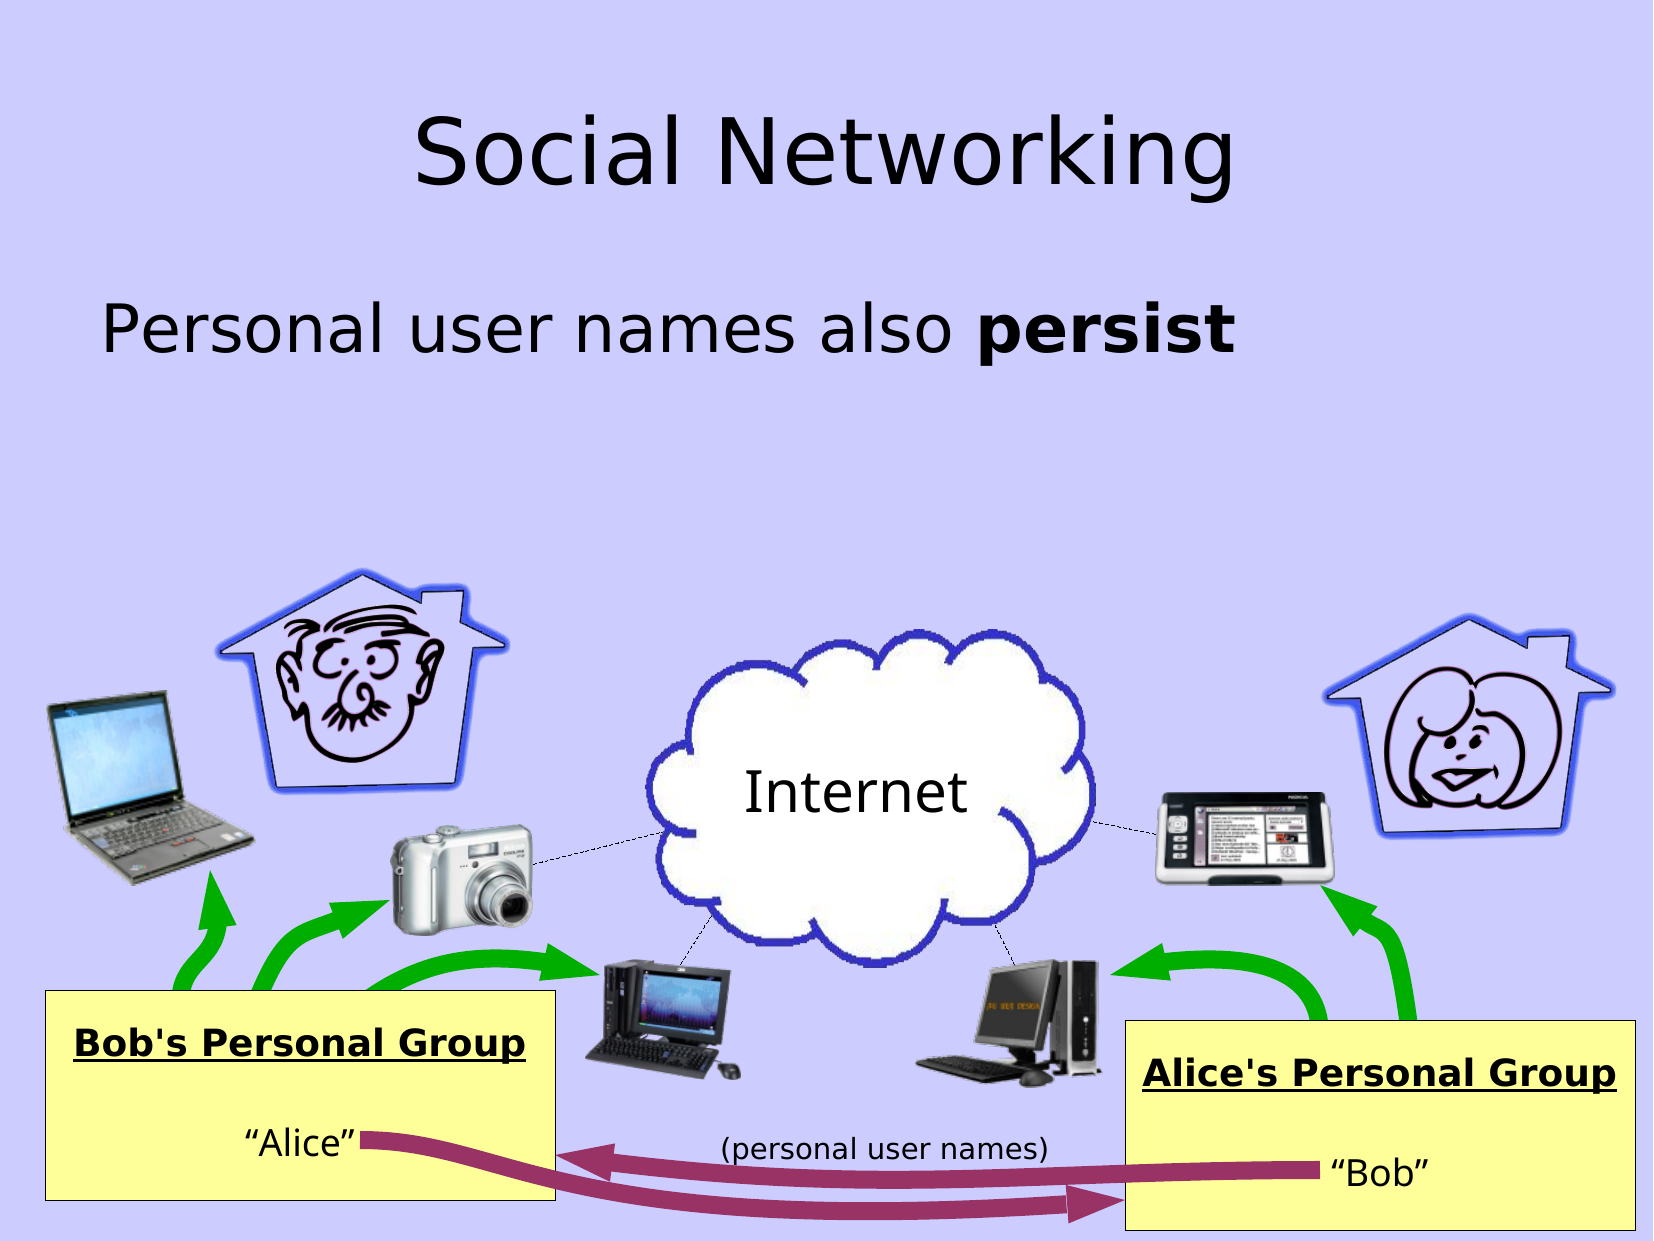

# Social Networking
Personal user names also persist
Internet
Bob's Personal Group
“Alice”
Alice's Personal Group
“Bob”
(personal user names)